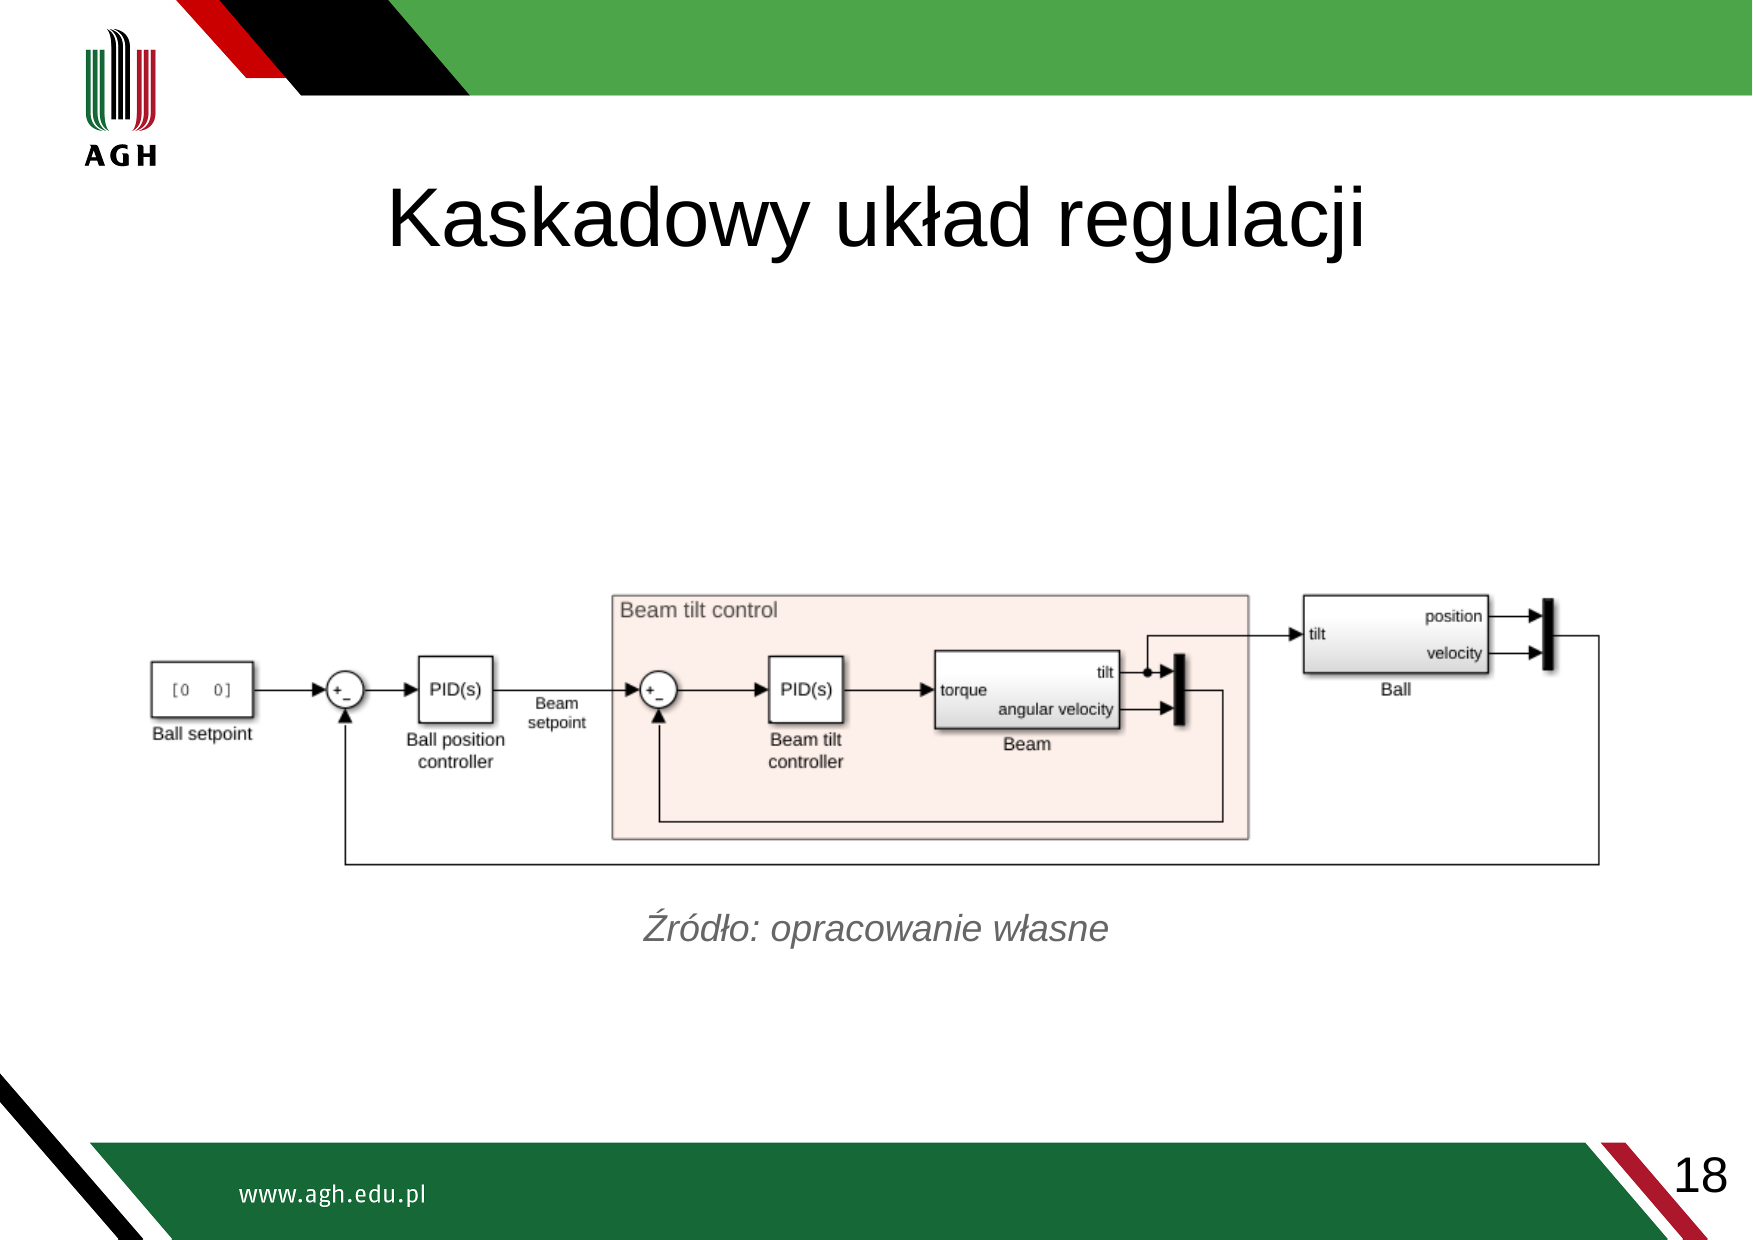

# Kaskadowy układ regulacji
Źródło: opracowanie własne
18